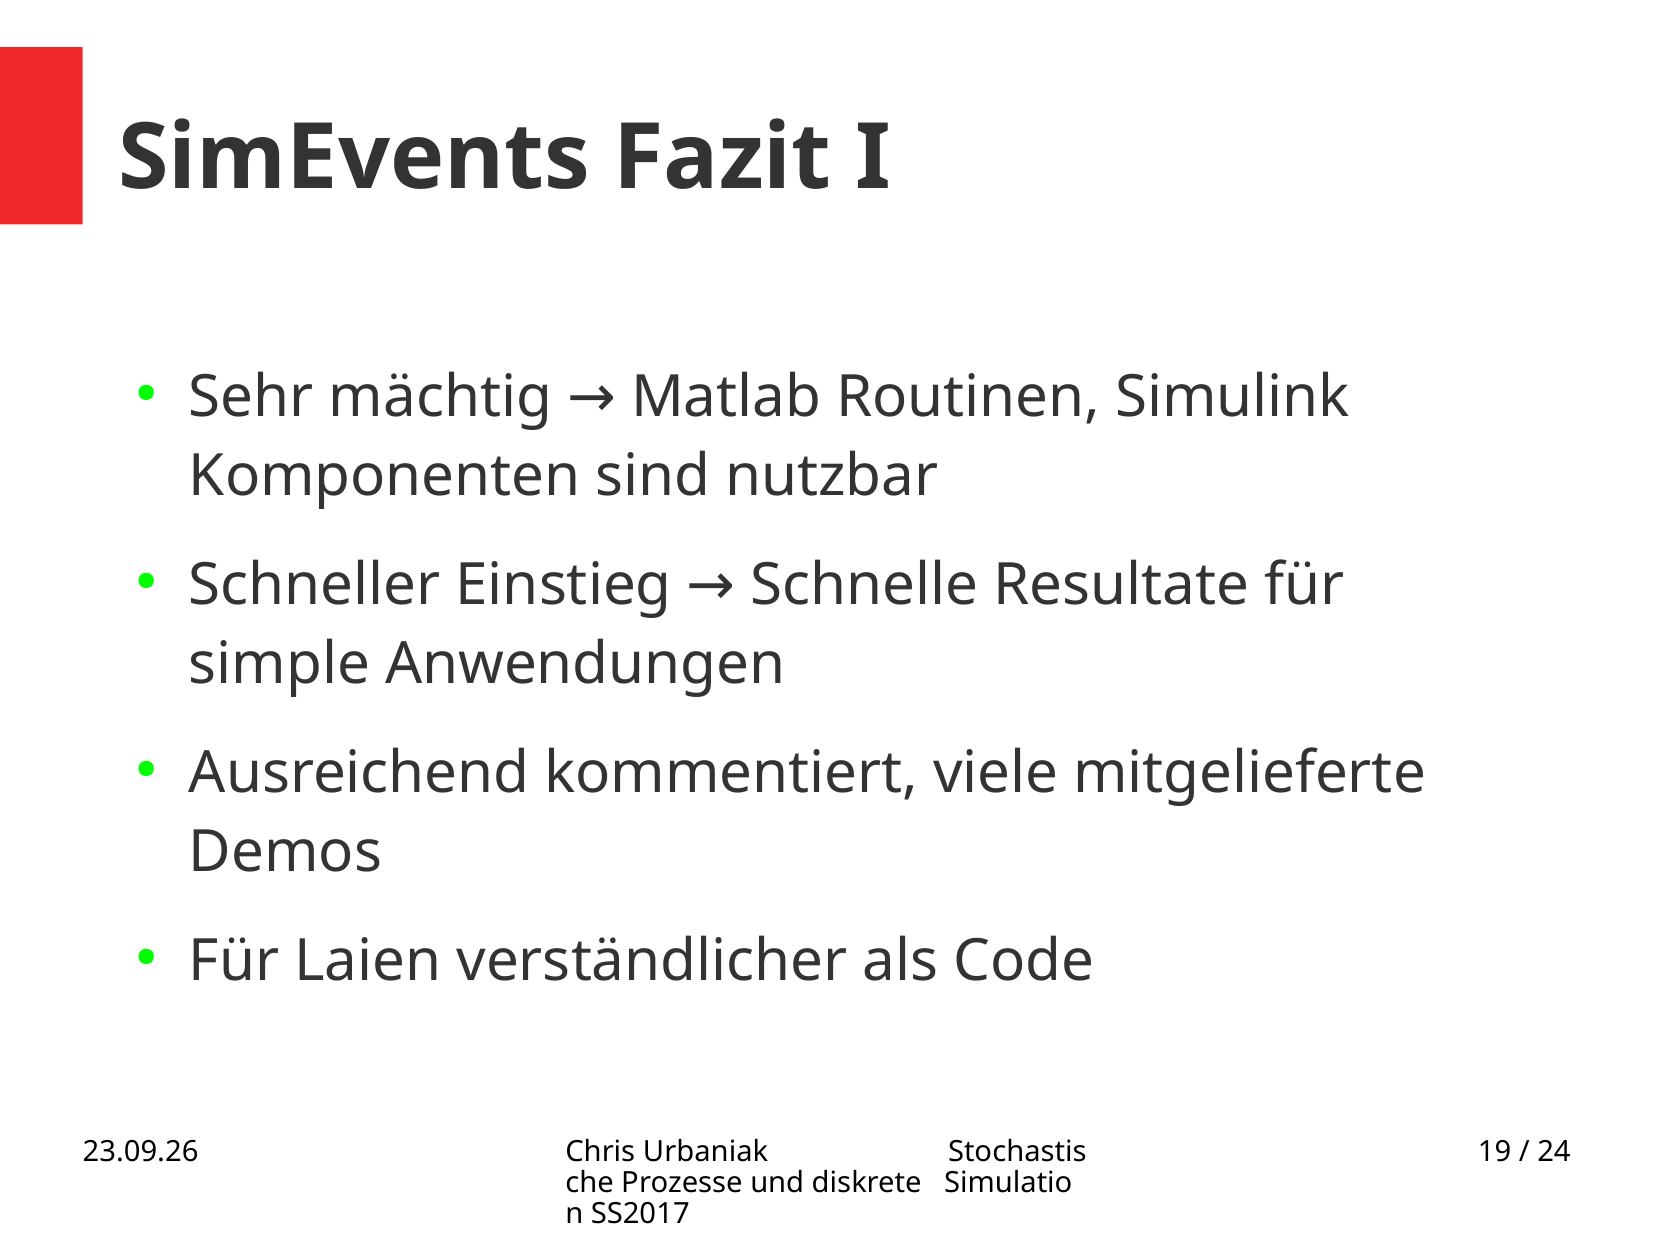

# SimEvents Fazit I
Sehr mächtig → Matlab Routinen, Simulink Komponenten sind nutzbar
Schneller Einstieg → Schnelle Resultate für simple Anwendungen
Ausreichend kommentiert, viele mitgelieferte Demos
Für Laien verständlicher als Code
Chris Urbaniak Stochastische Prozesse und diskrete Simulation SS2017
19